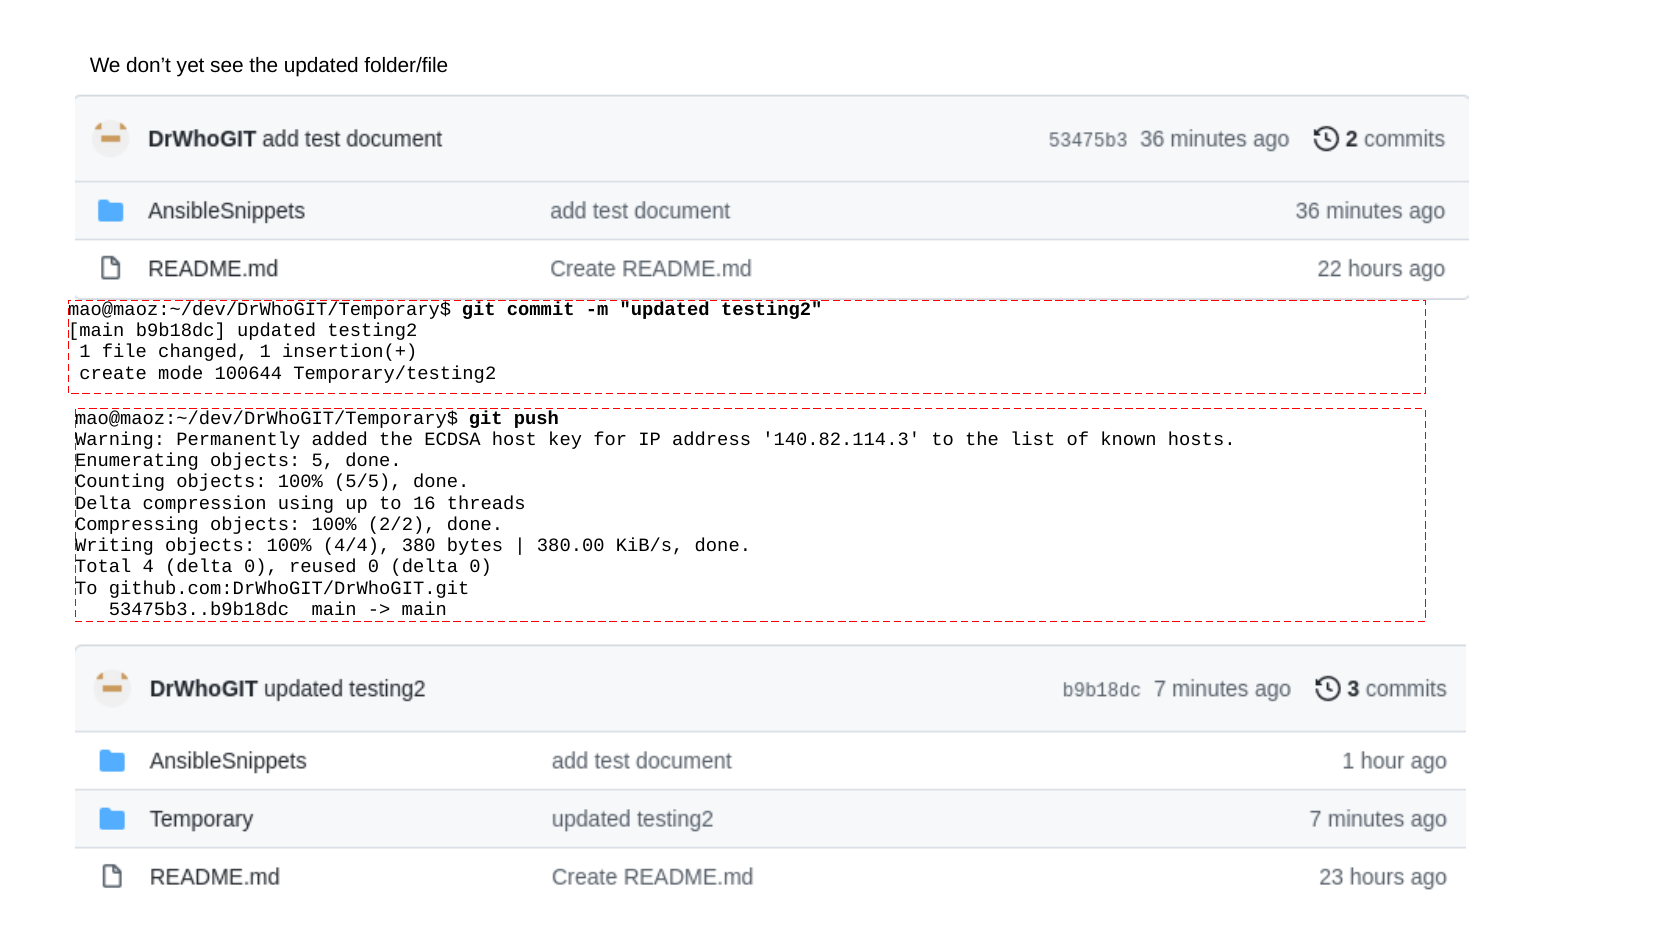

We don’t yet see the updated folder/file
mao@maoz:~/dev/DrWhoGIT/Temporary$ git commit -m "updated testing2"
[main b9b18dc] updated testing2
 1 file changed, 1 insertion(+)
 create mode 100644 Temporary/testing2
mao@maoz:~/dev/DrWhoGIT/Temporary$ git push
Warning: Permanently added the ECDSA host key for IP address '140.82.114.3' to the list of known hosts.
Enumerating objects: 5, done.
Counting objects: 100% (5/5), done.
Delta compression using up to 16 threads
Compressing objects: 100% (2/2), done.
Writing objects: 100% (4/4), 380 bytes | 380.00 KiB/s, done.
Total 4 (delta 0), reused 0 (delta 0)
To github.com:DrWhoGIT/DrWhoGIT.git
 53475b3..b9b18dc main -> main